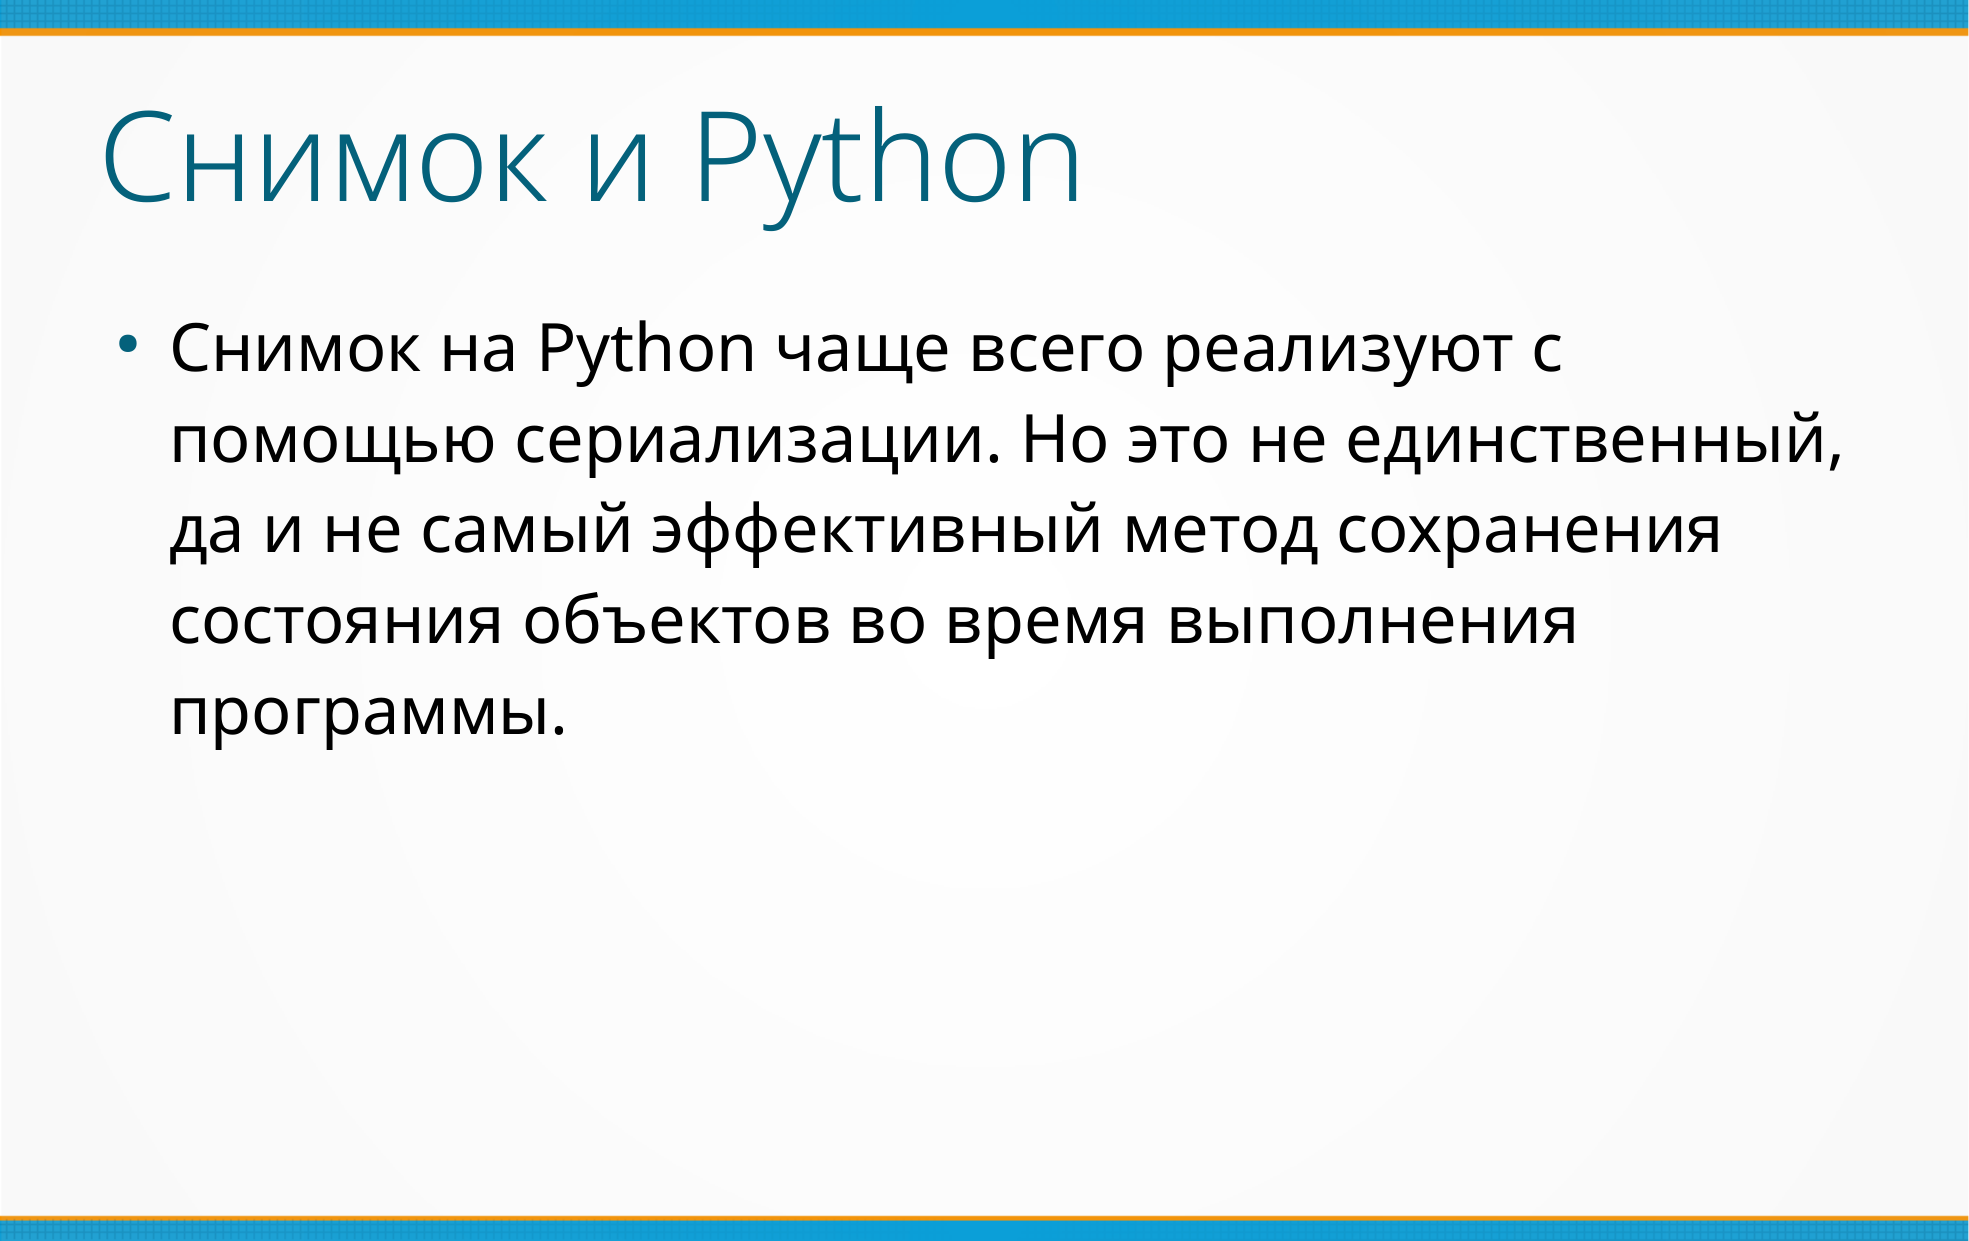

# Снимок и Python
Снимок на Python чаще всего реализуют с помощью сериализации. Но это не единственный, да и не самый эффективный метод сохранения состояния объектов во время выполнения программы.